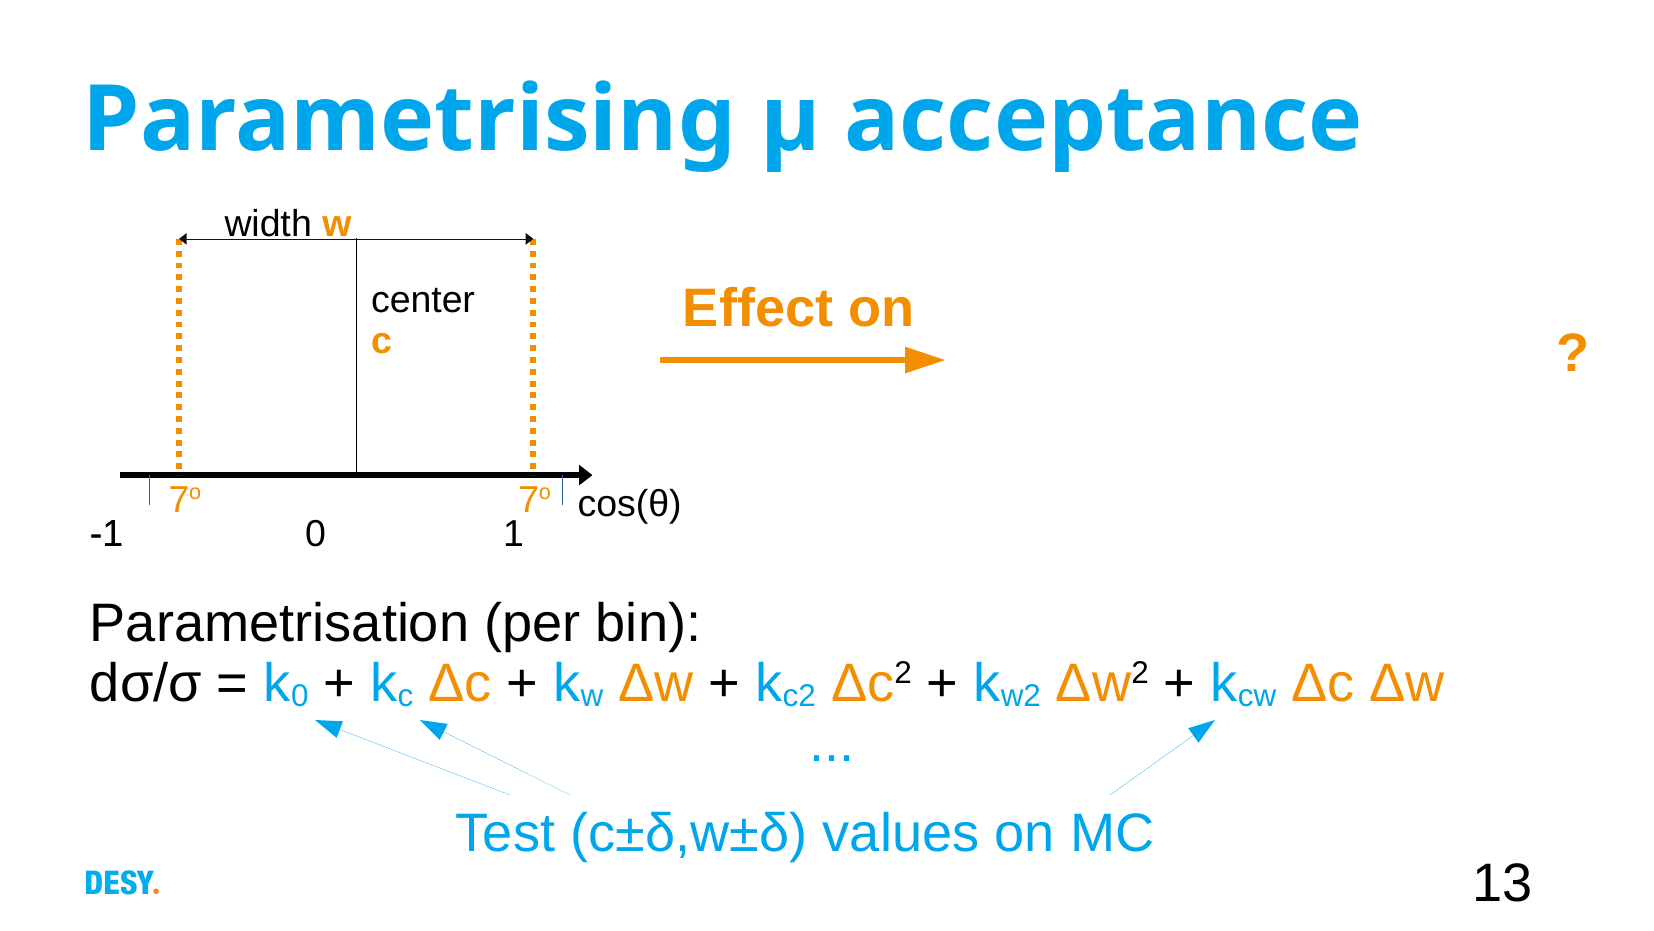

# Parametrising μ acceptance
width w
Effect on
center
c
?
7o
7o
cos(θ)
-1
0
1
-1
Parametrisation (per bin):
dσ/σ = k0 + kc Δc + kw Δw + kc2 Δc2 + kw2 Δw2 + kcw Δc Δw
...
Test (c±δ,w±δ) values on MC